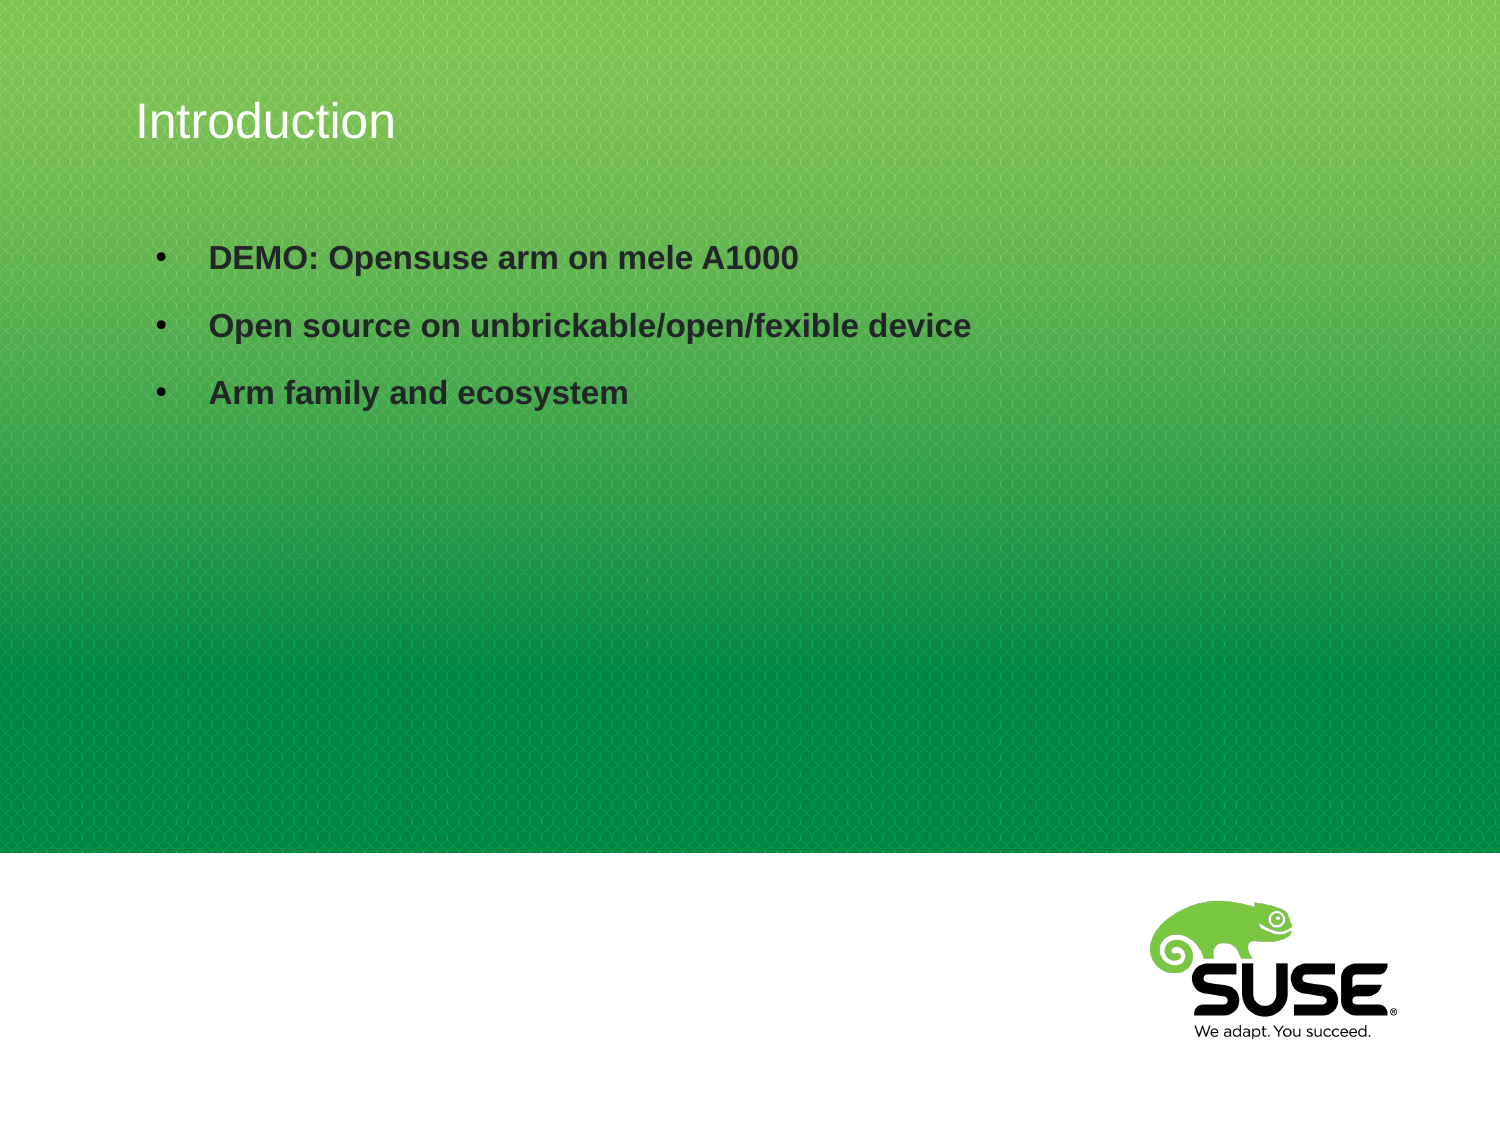

# Introduction
DEMO: Opensuse arm on mele A1000
Open source on unbrickable/open/fexible device
Arm family and ecosystem